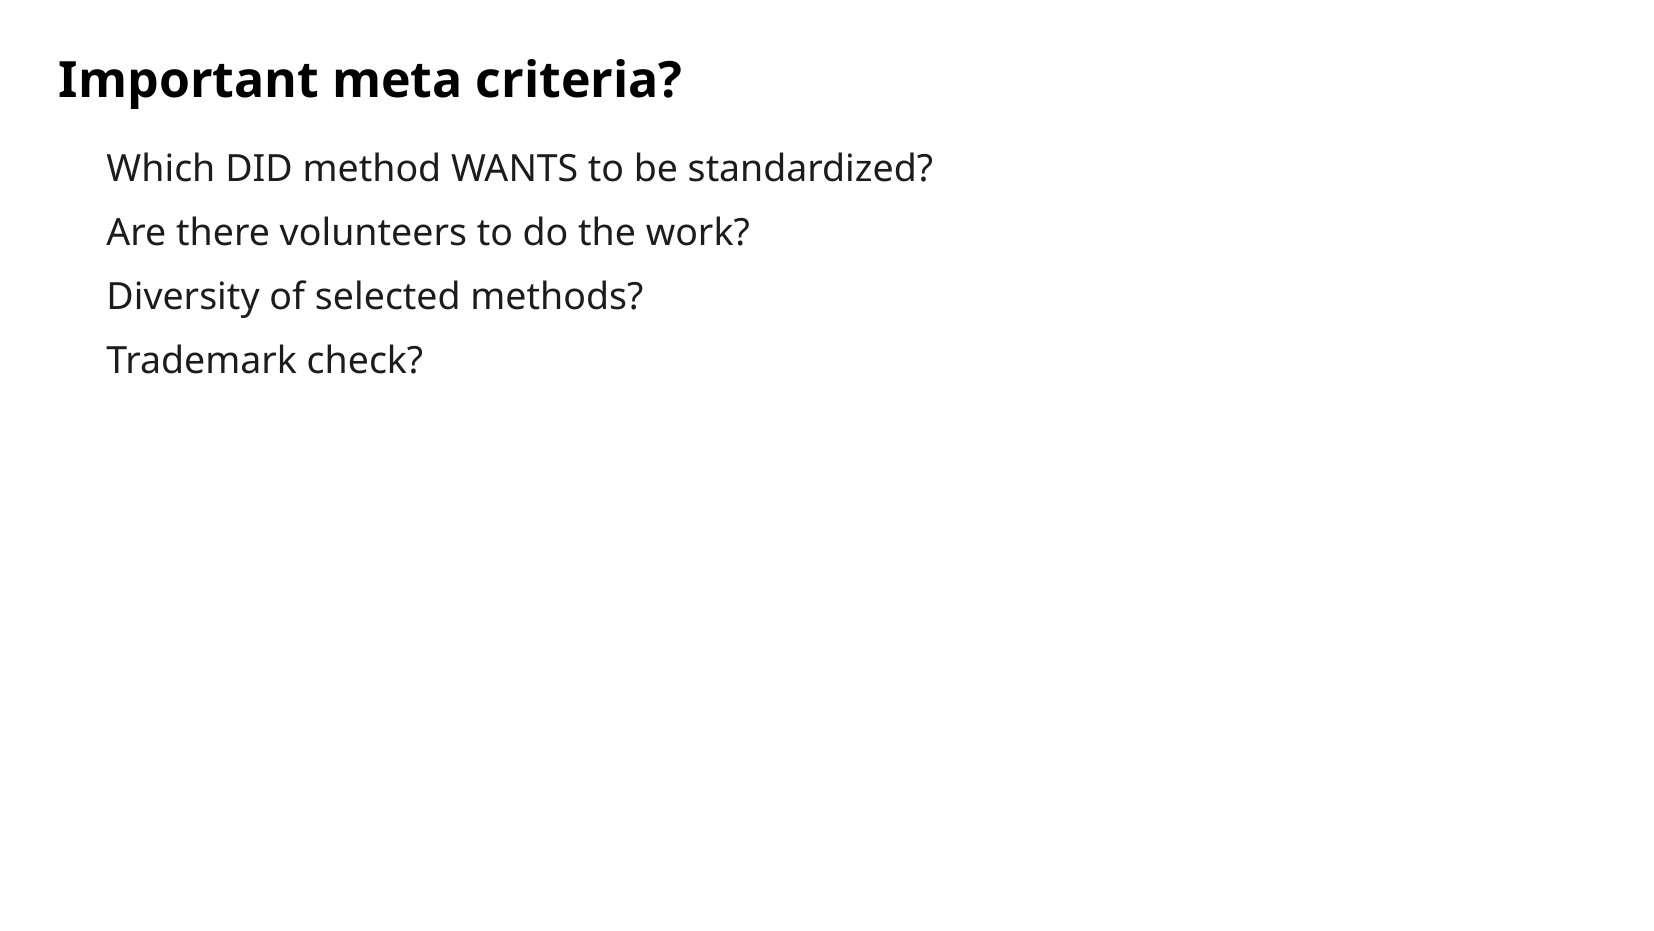

# Important meta criteria?
Which DID method WANTS to be standardized?
Are there volunteers to do the work?
Diversity of selected methods?
Trademark check?